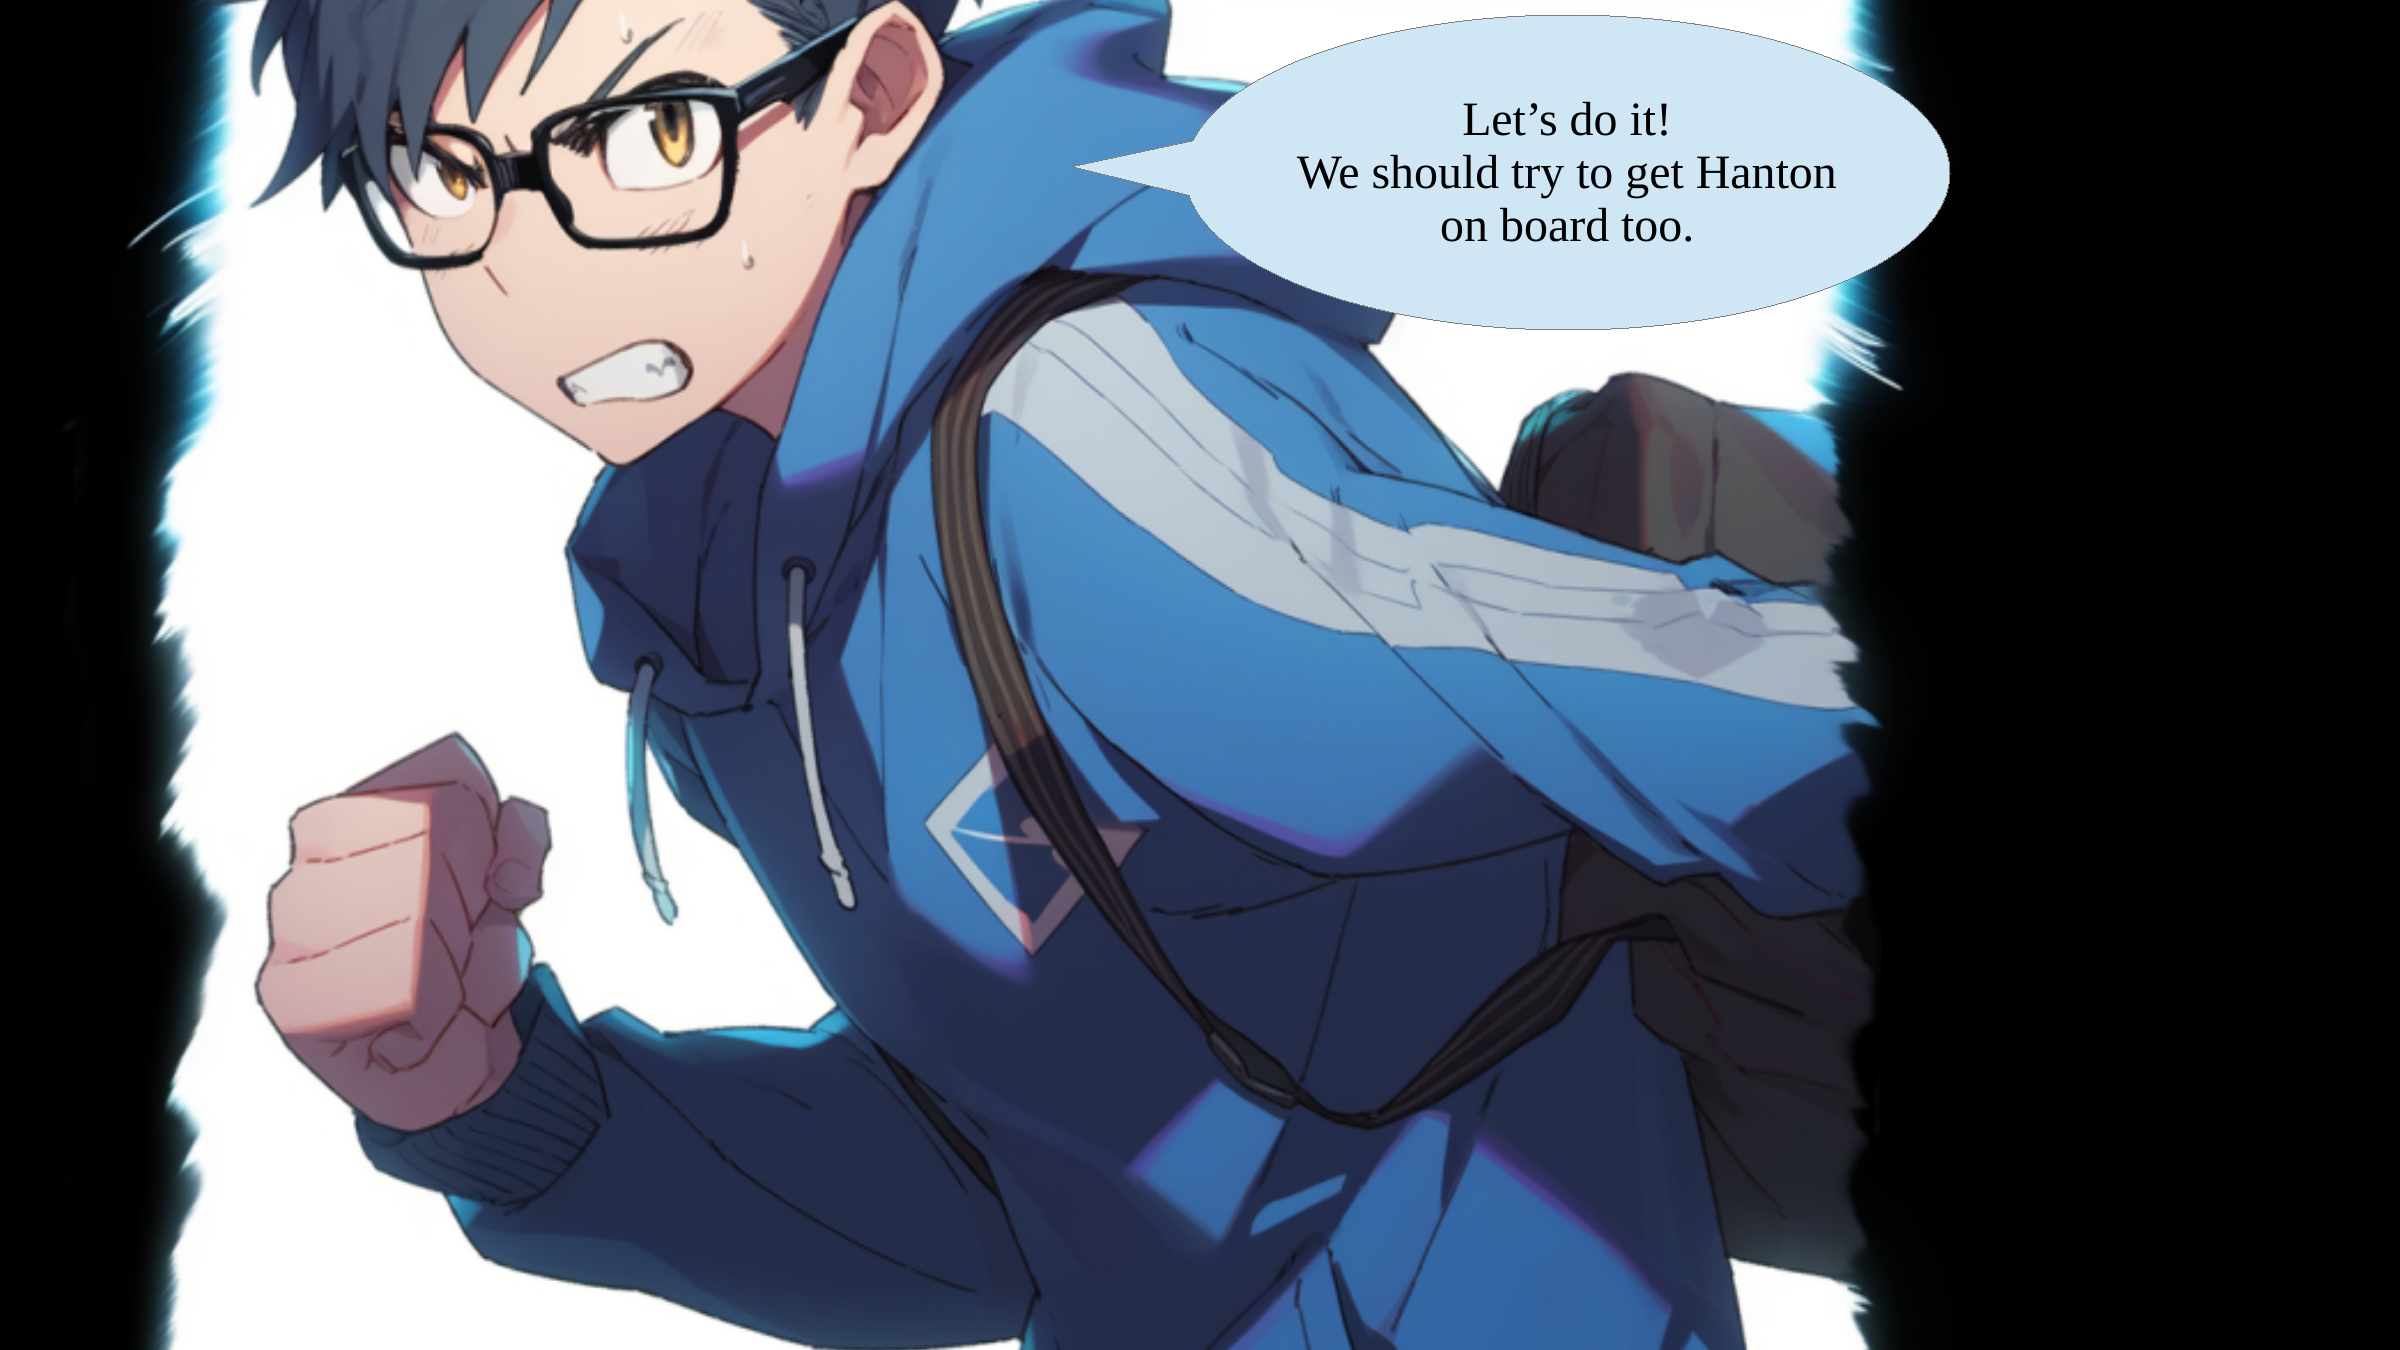

Let’s do it!
We should try to get Hanton
on board too.